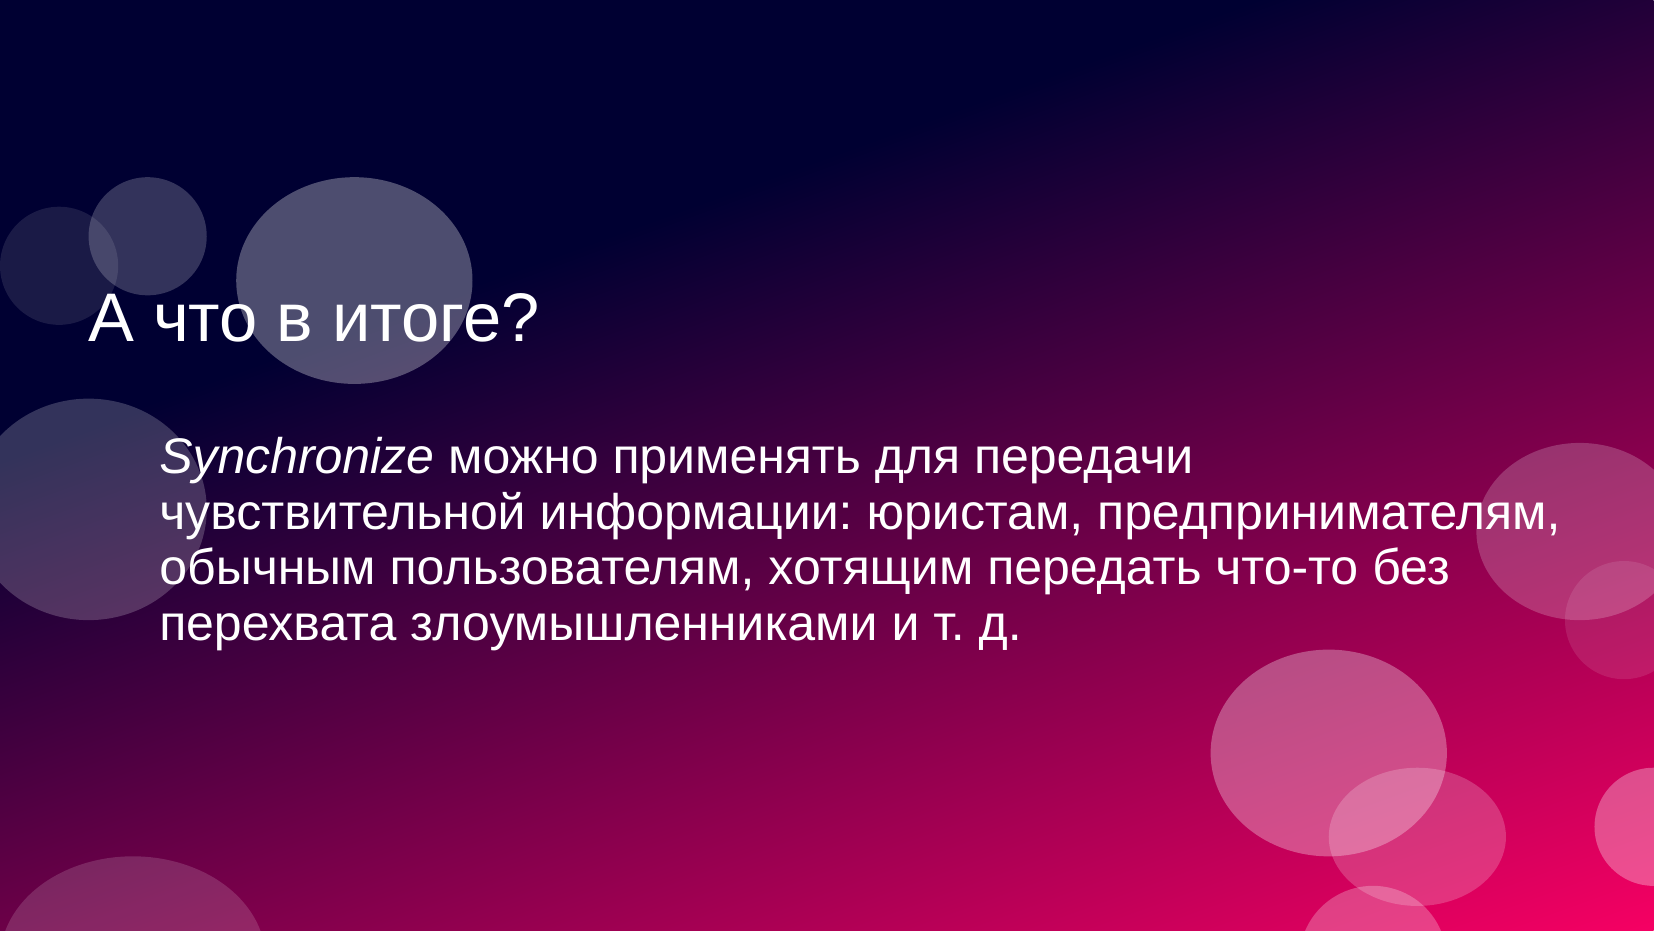

# А что в итоге?
Synchronize можно применять для передачи чувствительной информации: юристам, предпринимателям, обычным пользователям, хотящим передать что-то без перехвата злоумышленниками и т. д.